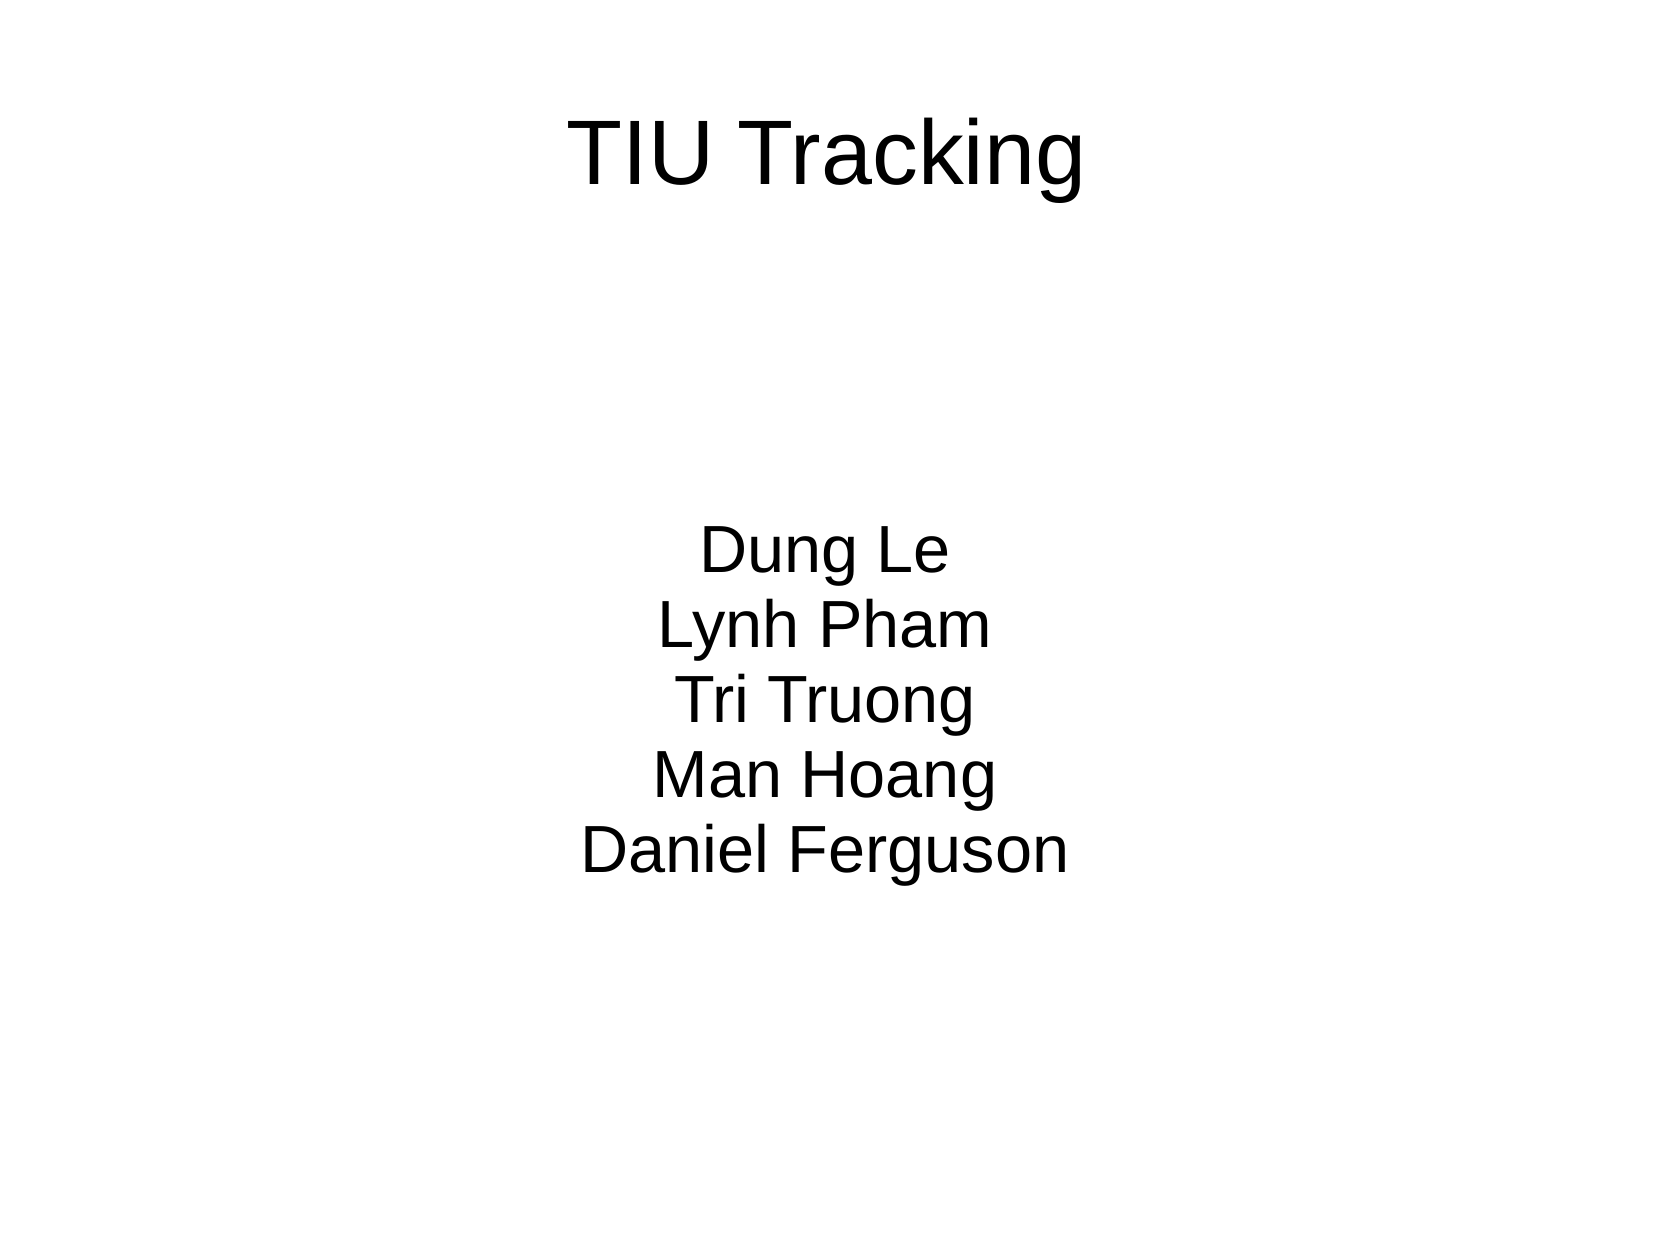

# TIU Tracking
Dung Le
Lynh Pham
Tri Truong
Man Hoang
Daniel Ferguson